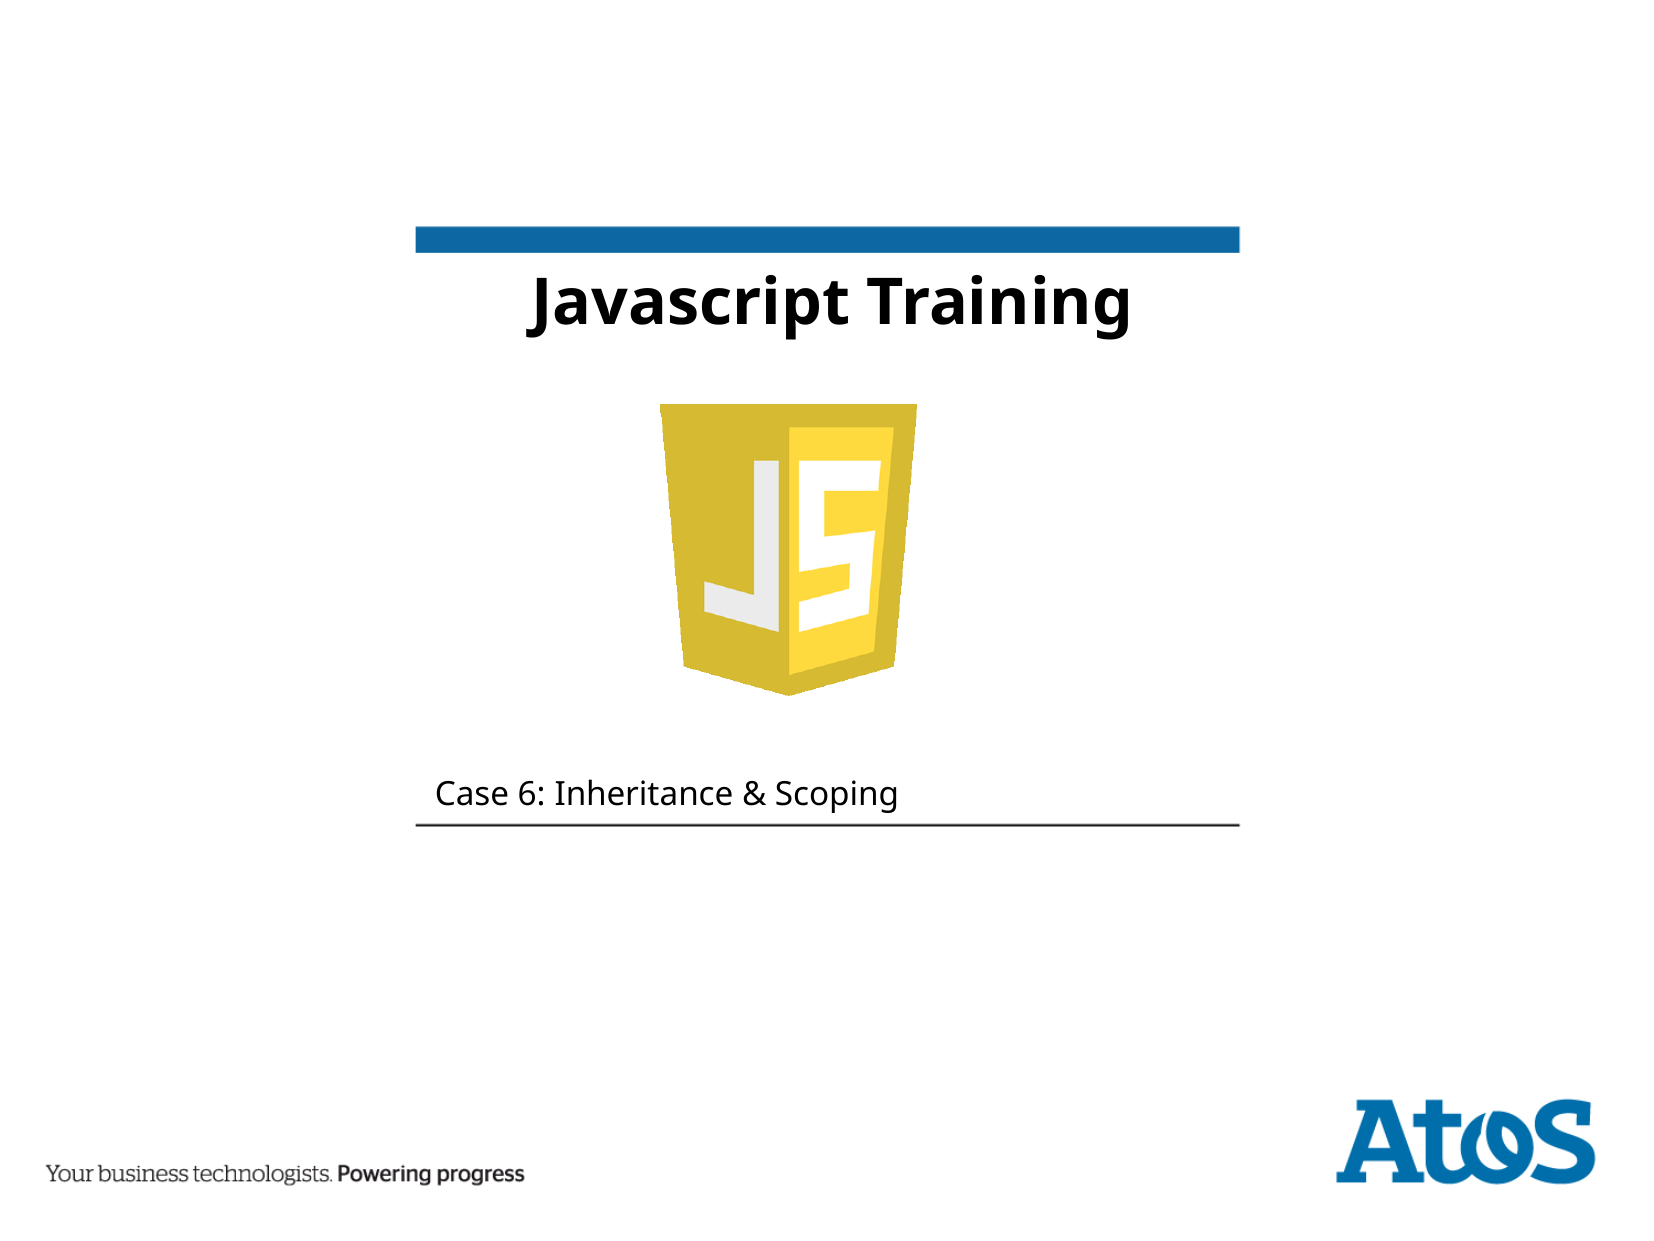

# Javascript Training
Case 6: Inheritance & Scoping